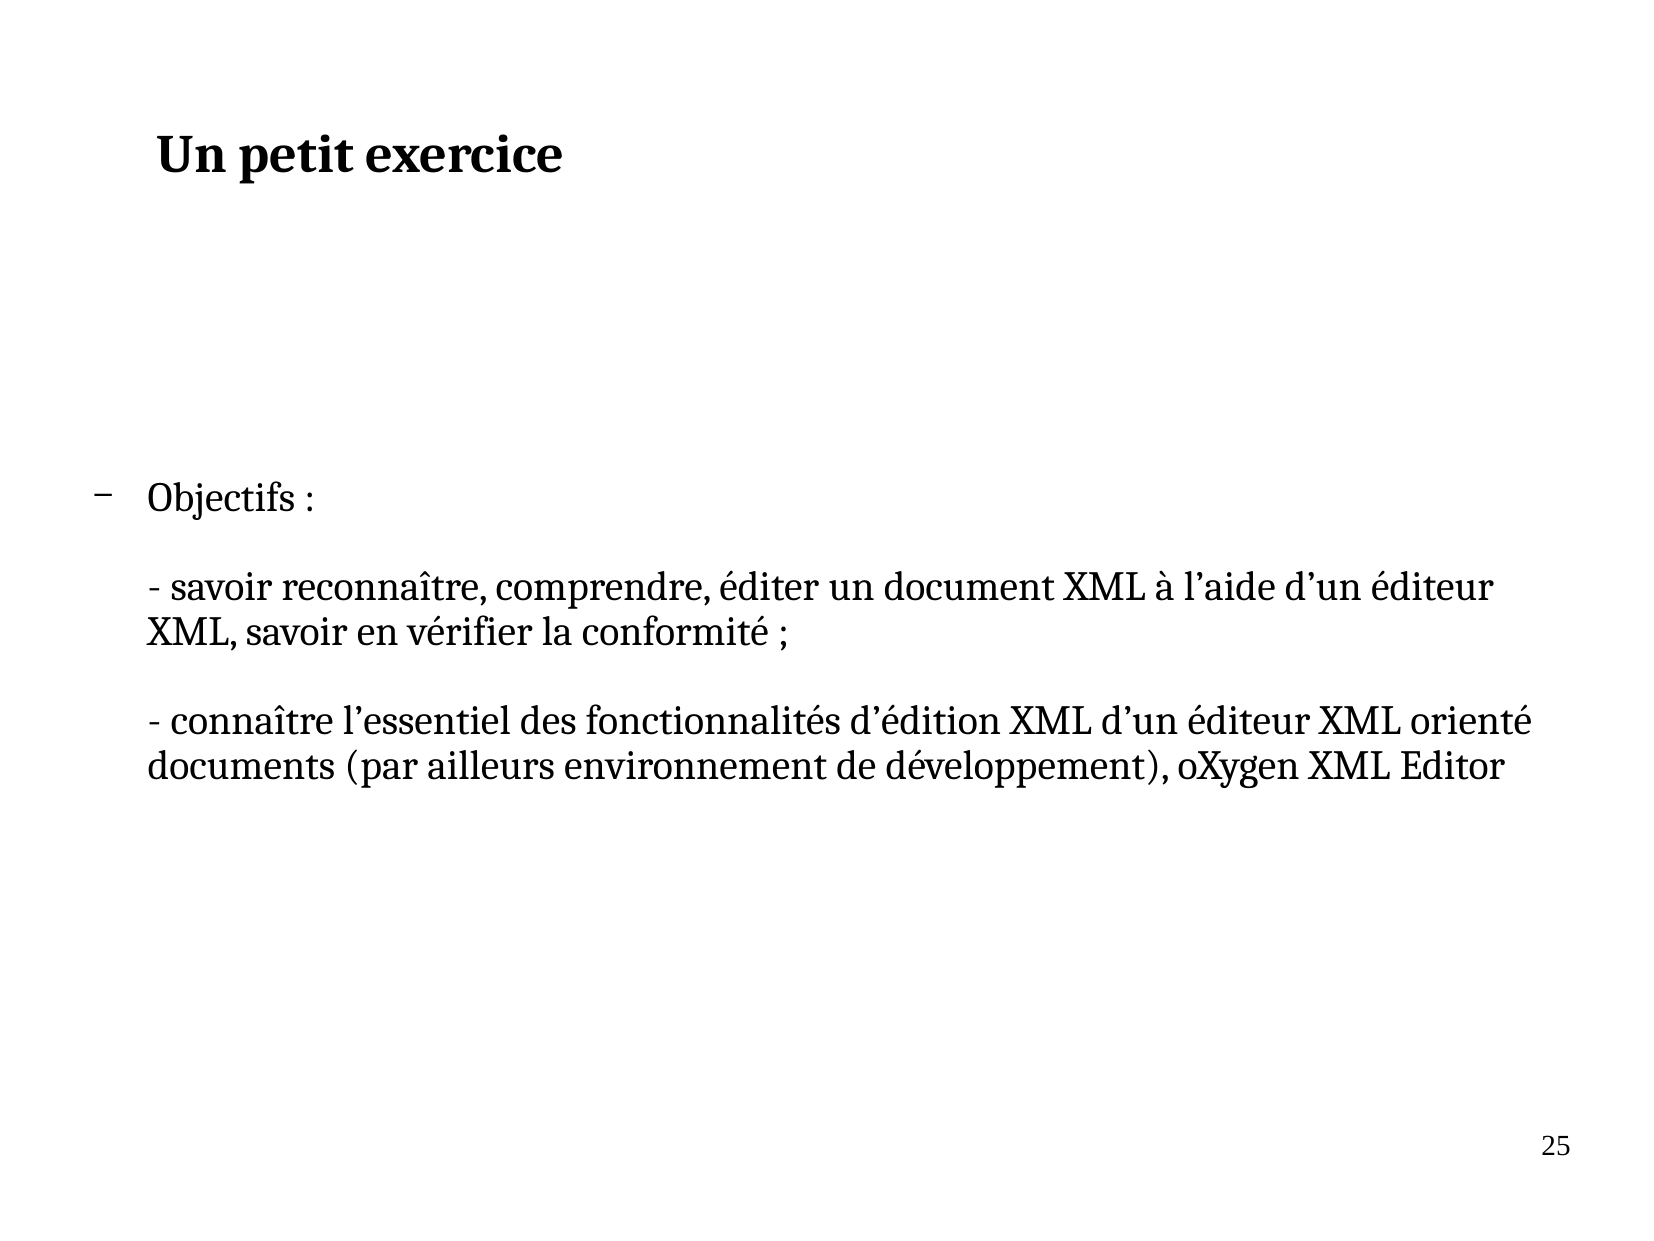

# Un petit exercice
Objectifs :
- savoir reconnaître, comprendre, éditer un document XML à l’aide d’un éditeur XML, savoir en vérifier la conformité ;
- connaître l’essentiel des fonctionnalités d’édition XML d’un éditeur XML orienté documents (par ailleurs environnement de développement), oXygen XML Editor
25